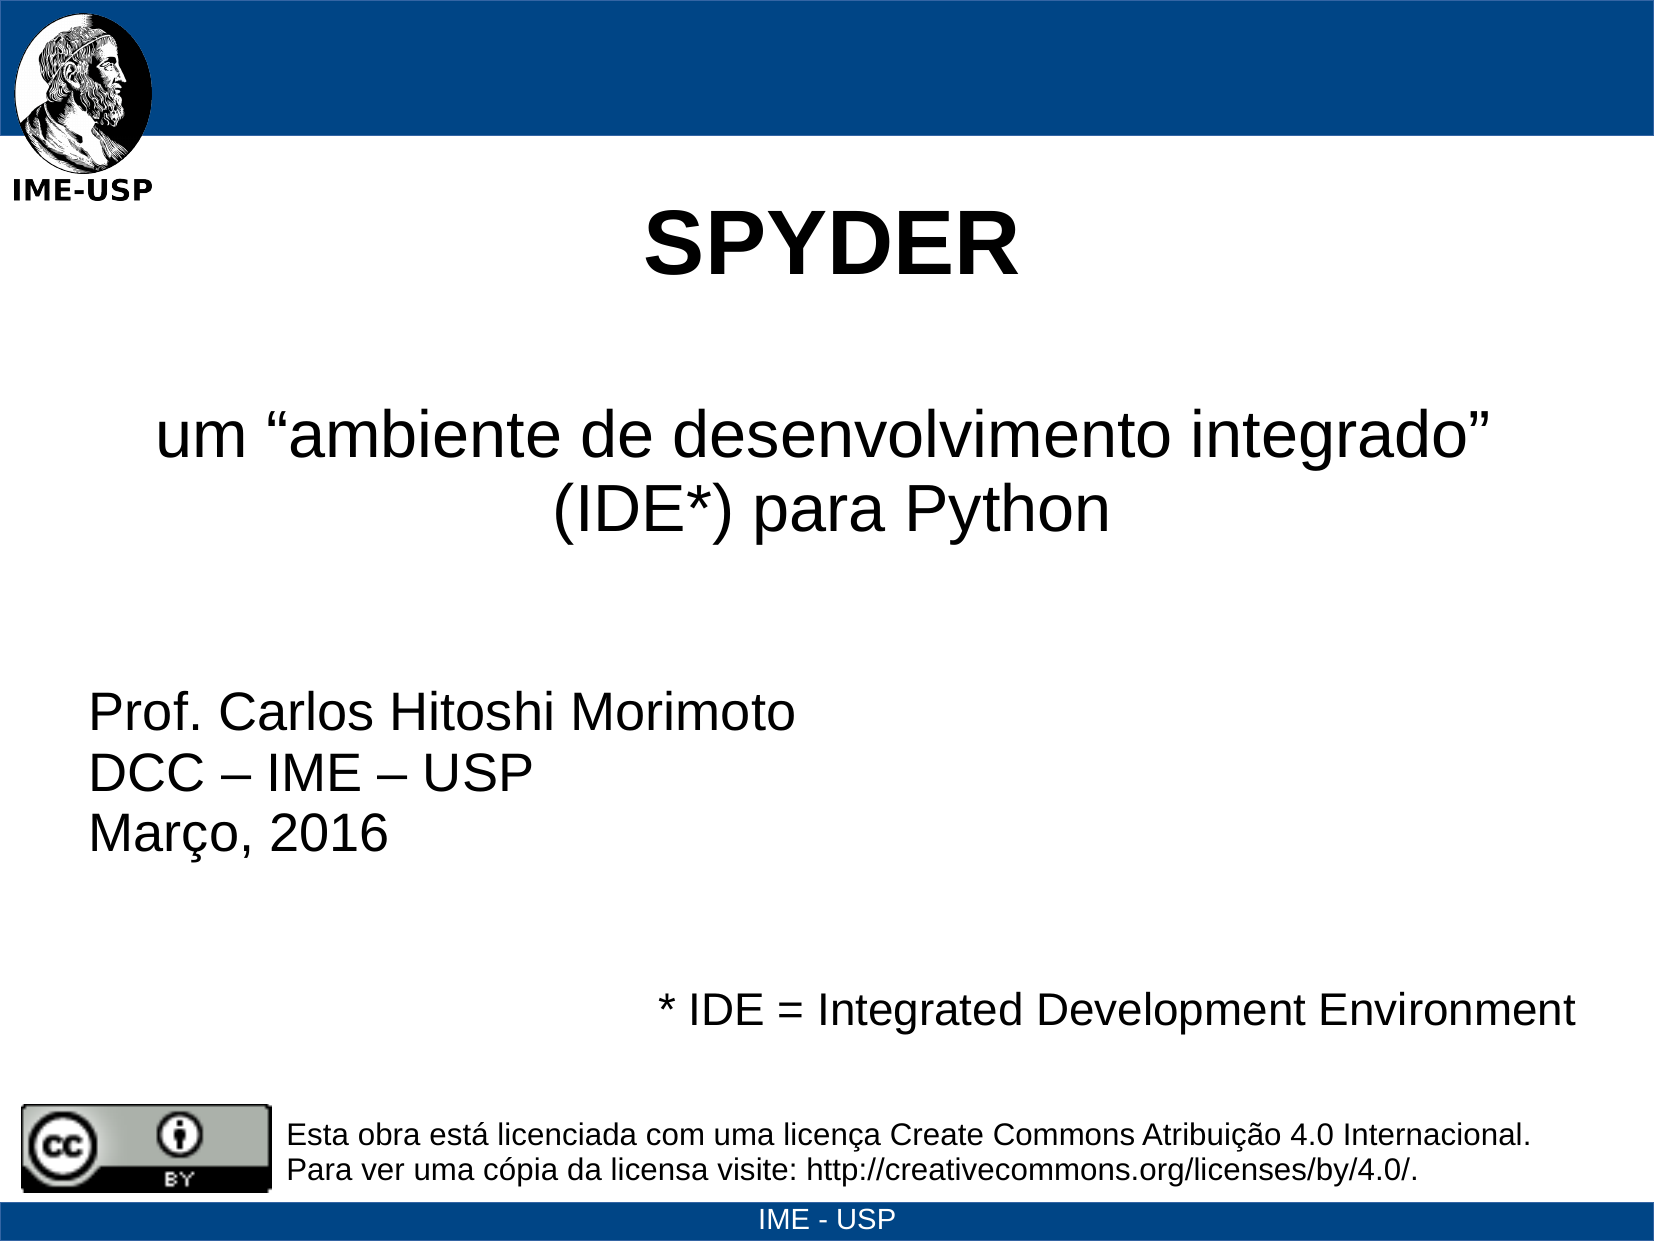

# SPYDER
um “ambiente de desenvolvimento integrado”
(IDE*) para Python
Prof. Carlos Hitoshi Morimoto
DCC – IME – USP
Março, 2016
* IDE = Integrated Development Environment
Esta obra está licenciada com uma licença Create Commons Atribuição 4.0 Internacional.
Para ver uma cópia da licensa visite: http://creativecommons.org/licenses/by/4.0/.